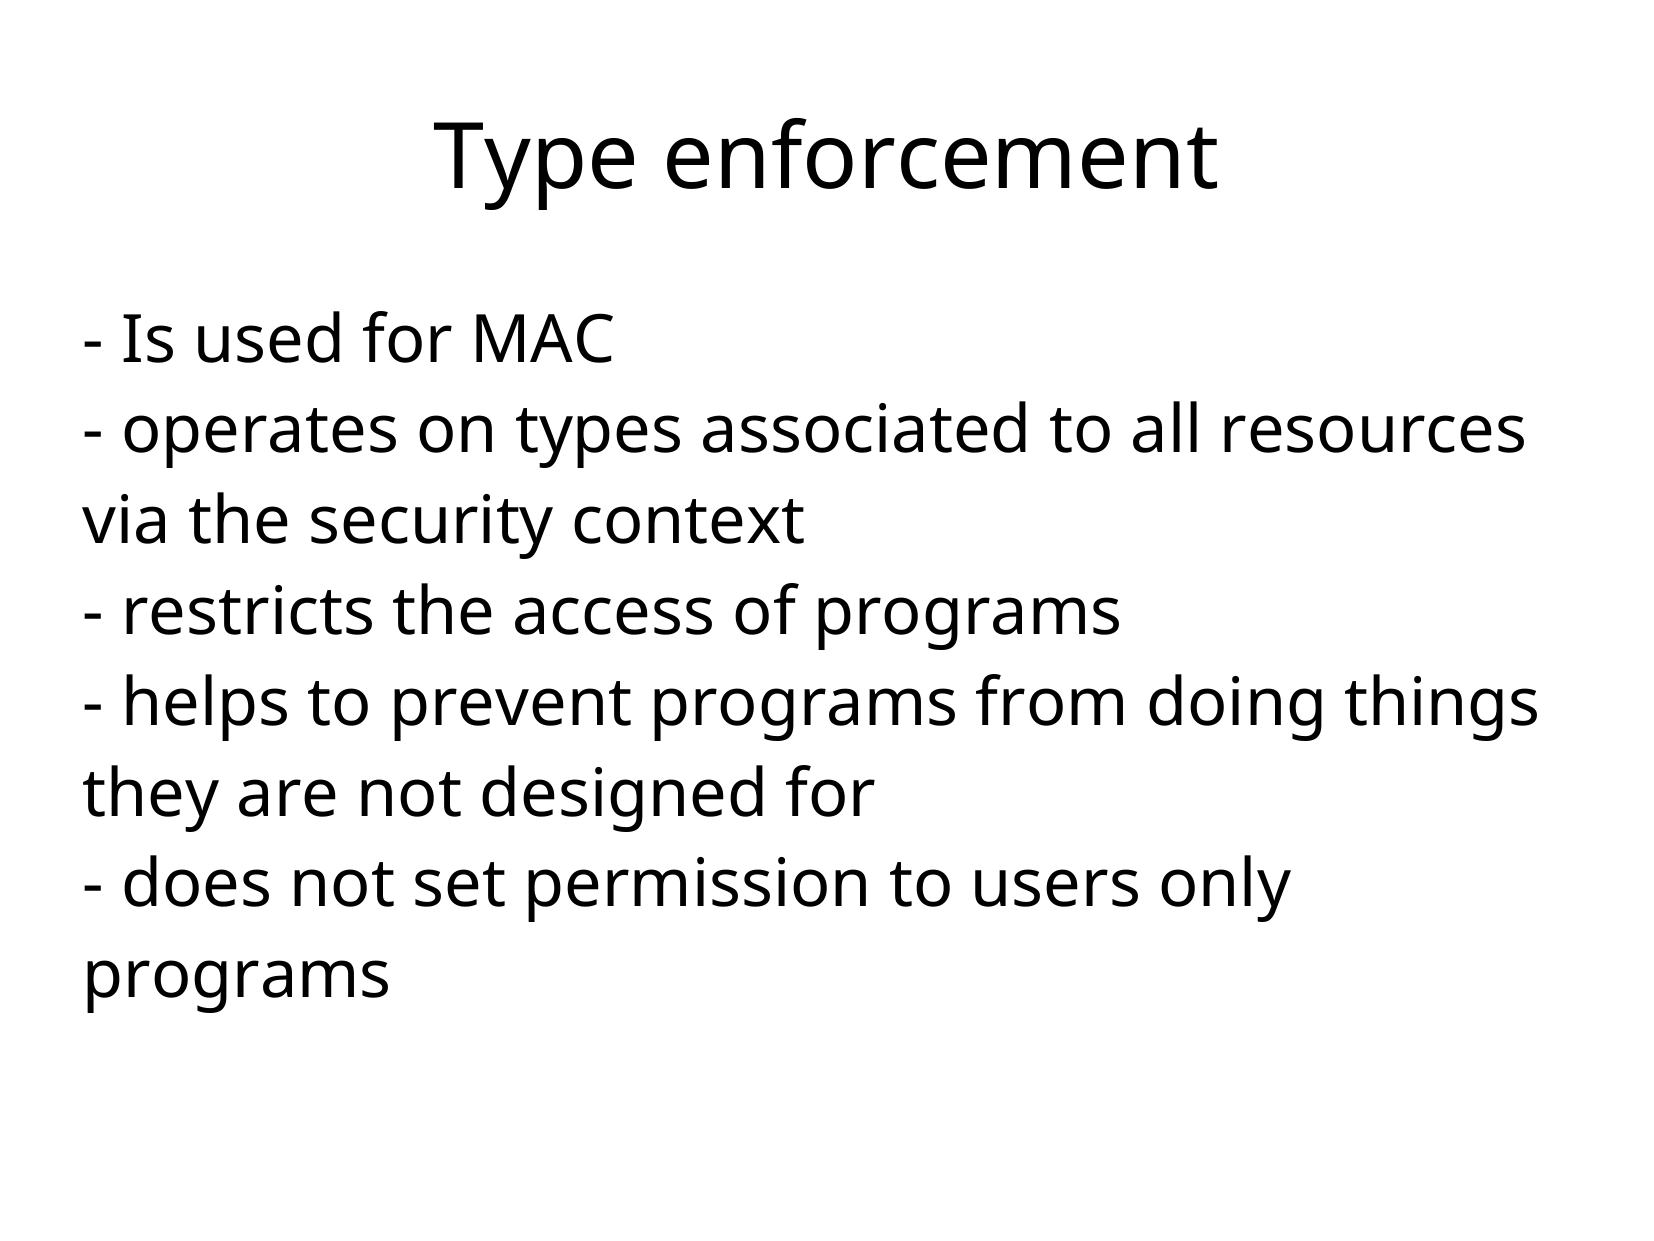

# Type enforcement
- Is used for MAC
- operates on types associated to all resources via the security context
- restricts the access of programs
- helps to prevent programs from doing things they are not designed for
- does not set permission to users only programs